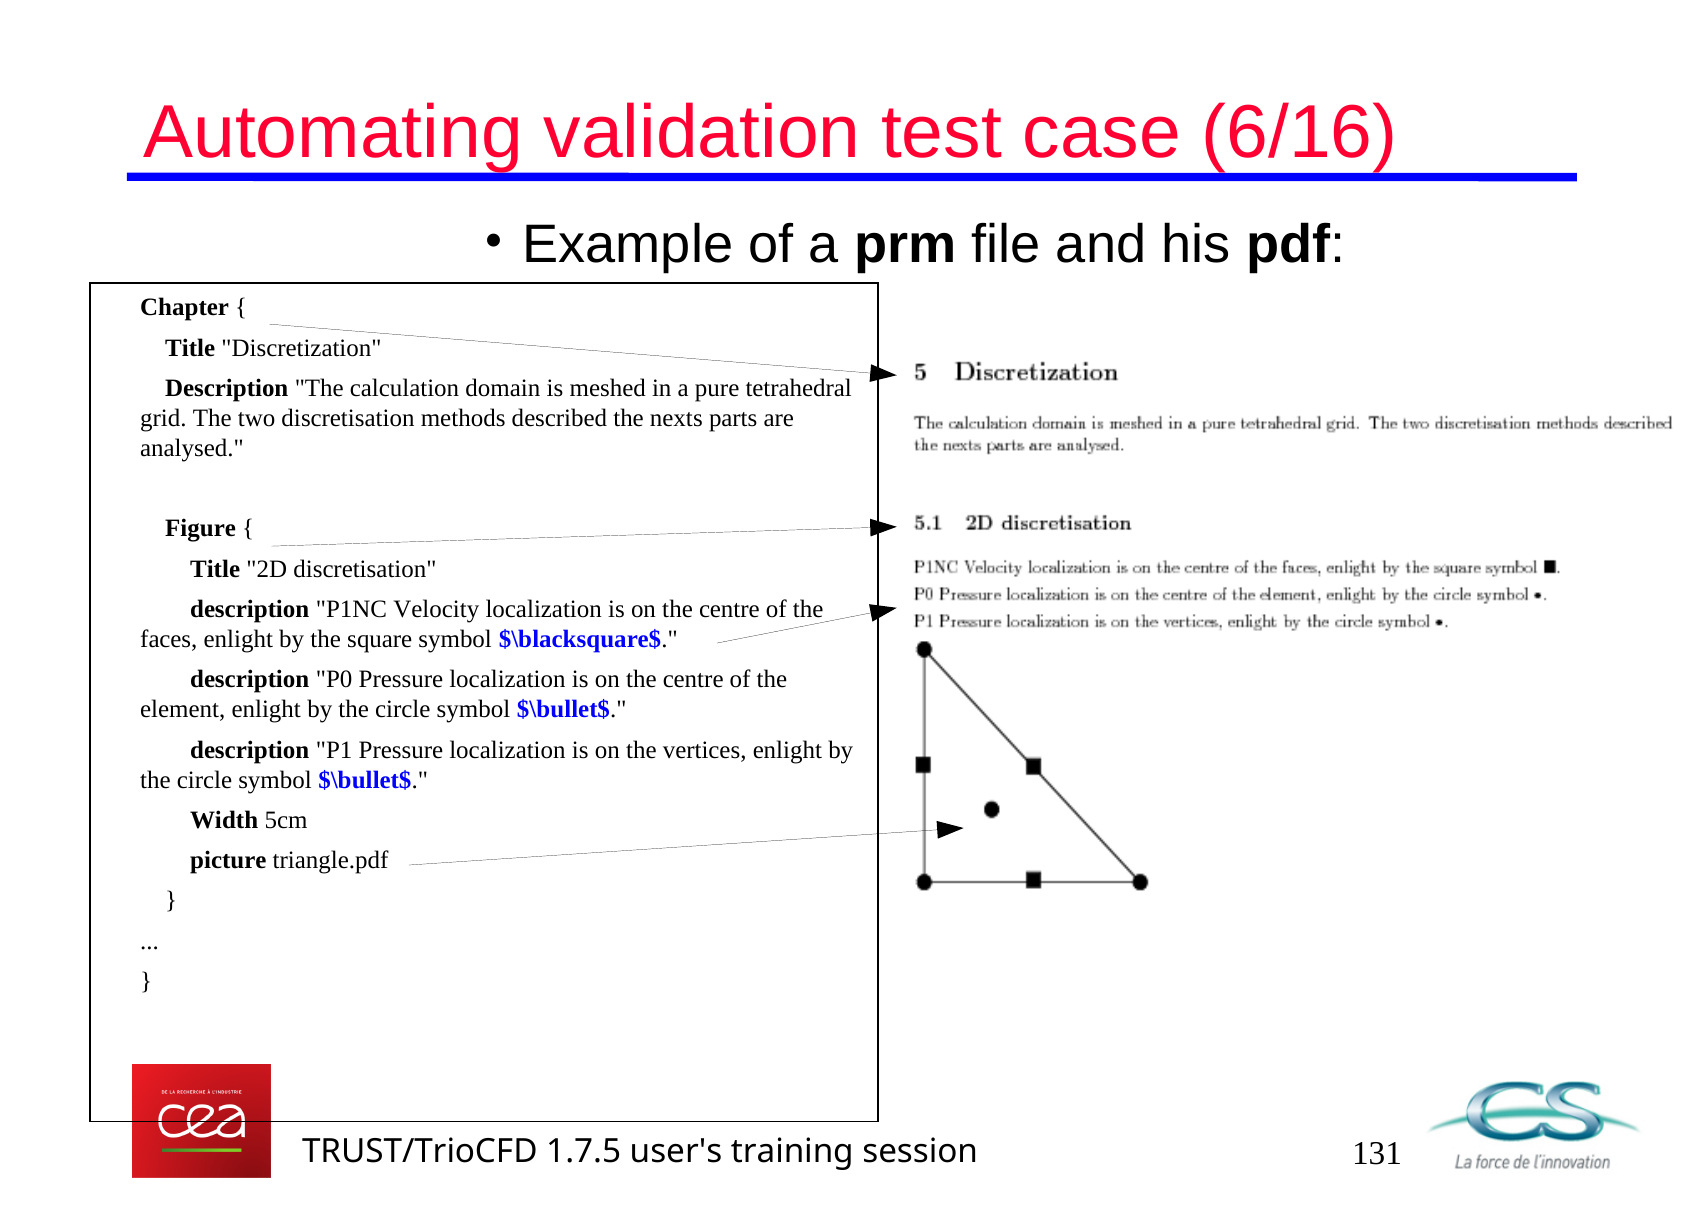

# Automating validation test case (6/16)
Example of a prm file and his pdf:
Chapter {
 Title "Discretization"
 Description "The calculation domain is meshed in a pure tetrahedral grid. The two discretisation methods described the nexts parts are analysed."
 Figure {
 Title "2D discretisation"
 description "P1NC Velocity localization is on the centre of the faces, enlight by the square symbol $\blacksquare$."
 description "P0 Pressure localization is on the centre of the element, enlight by the circle symbol $\bullet$."
 description "P1 Pressure localization is on the vertices, enlight by the circle symbol $\bullet$."
 Width 5cm
 picture triangle.pdf
 }
...
}
TRUST/TrioCFD 1.7.5 user's training session
131